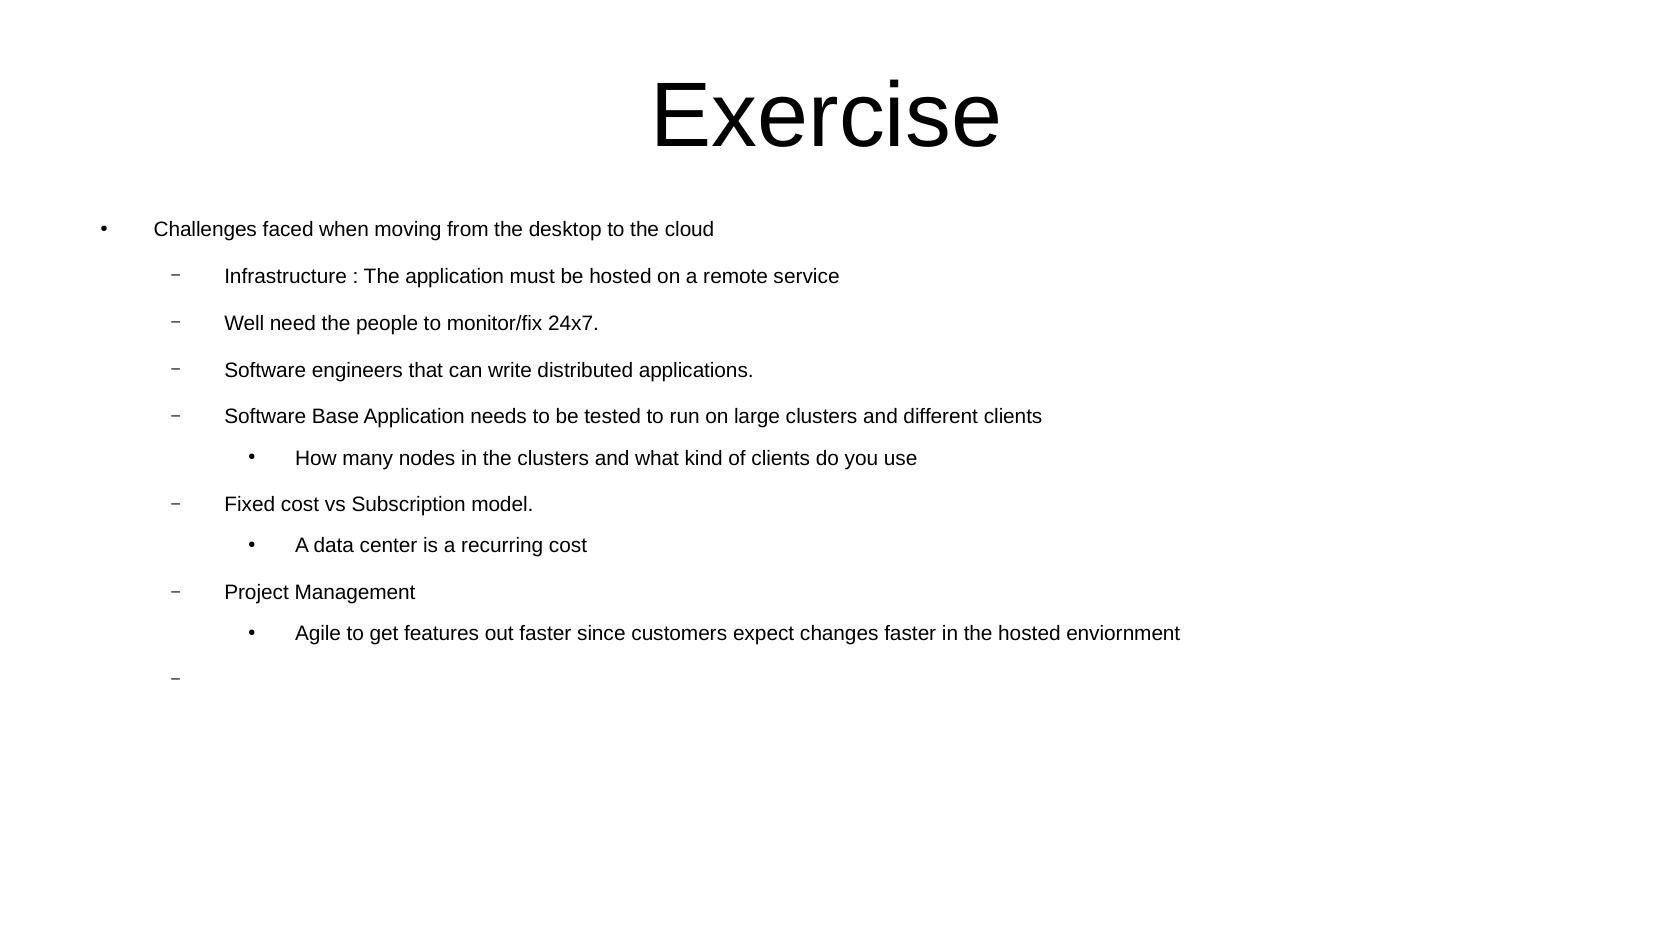

# Exercise
Challenges faced when moving from the desktop to the cloud
Infrastructure : The application must be hosted on a remote service
Well need the people to monitor/fix 24x7.
Software engineers that can write distributed applications.
Software Base Application needs to be tested to run on large clusters and different clients
How many nodes in the clusters and what kind of clients do you use
Fixed cost vs Subscription model.
A data center is a recurring cost
Project Management
Agile to get features out faster since customers expect changes faster in the hosted enviornment